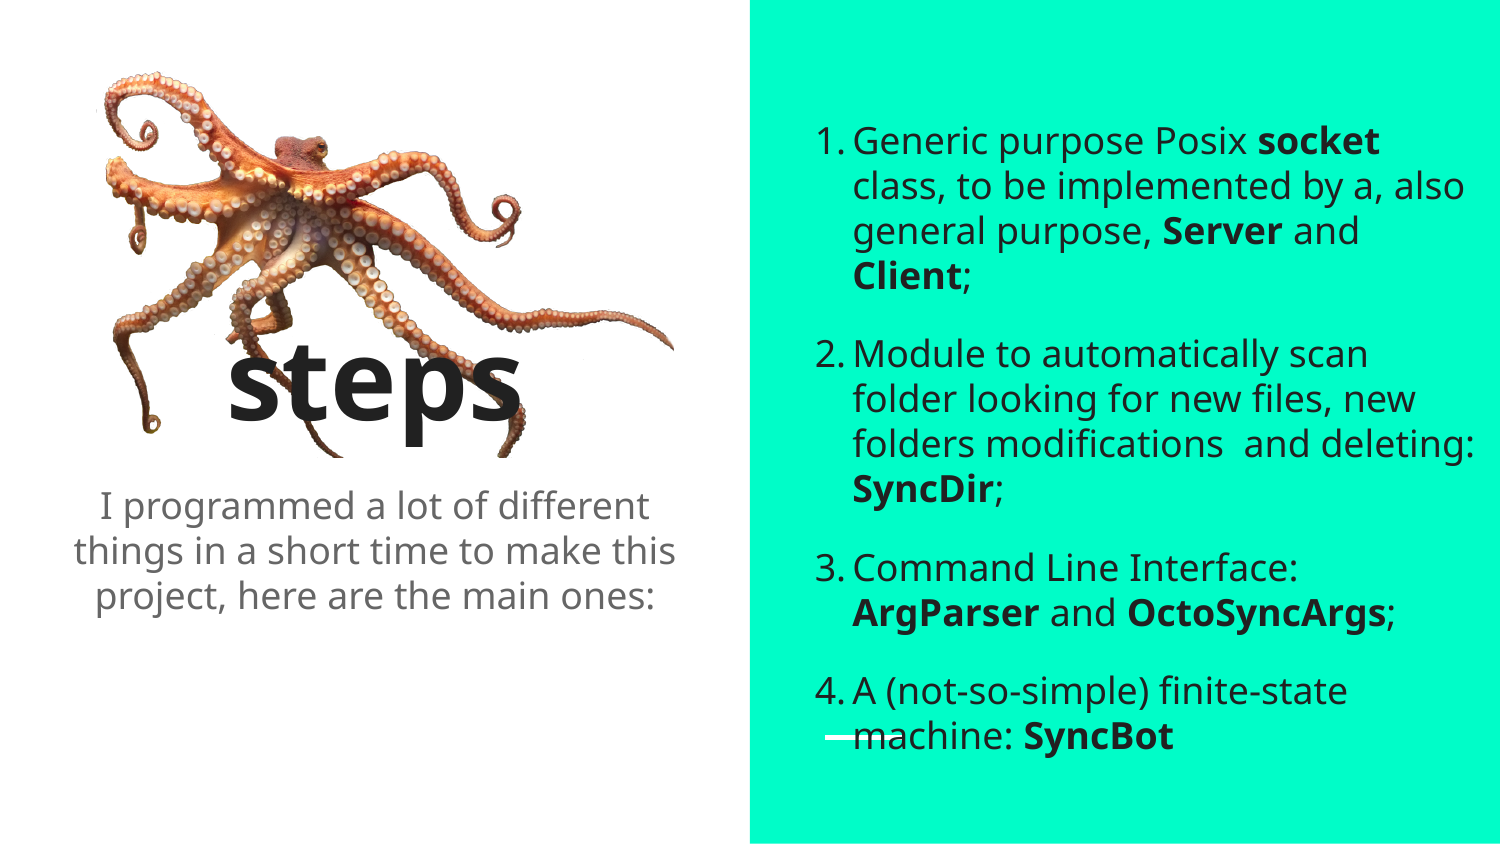

Generic purpose Posix socket class, to be implemented by a, also general purpose, Server and Client;
Module to automatically scan folder looking for new files, new folders modifications and deleting: SyncDir;
Command Line Interface: ArgParser and OctoSyncArgs;
A (not-so-simple) finite-state machine: SyncBot
# steps
I programmed a lot of different things in a short time to make this project, here are the main ones: